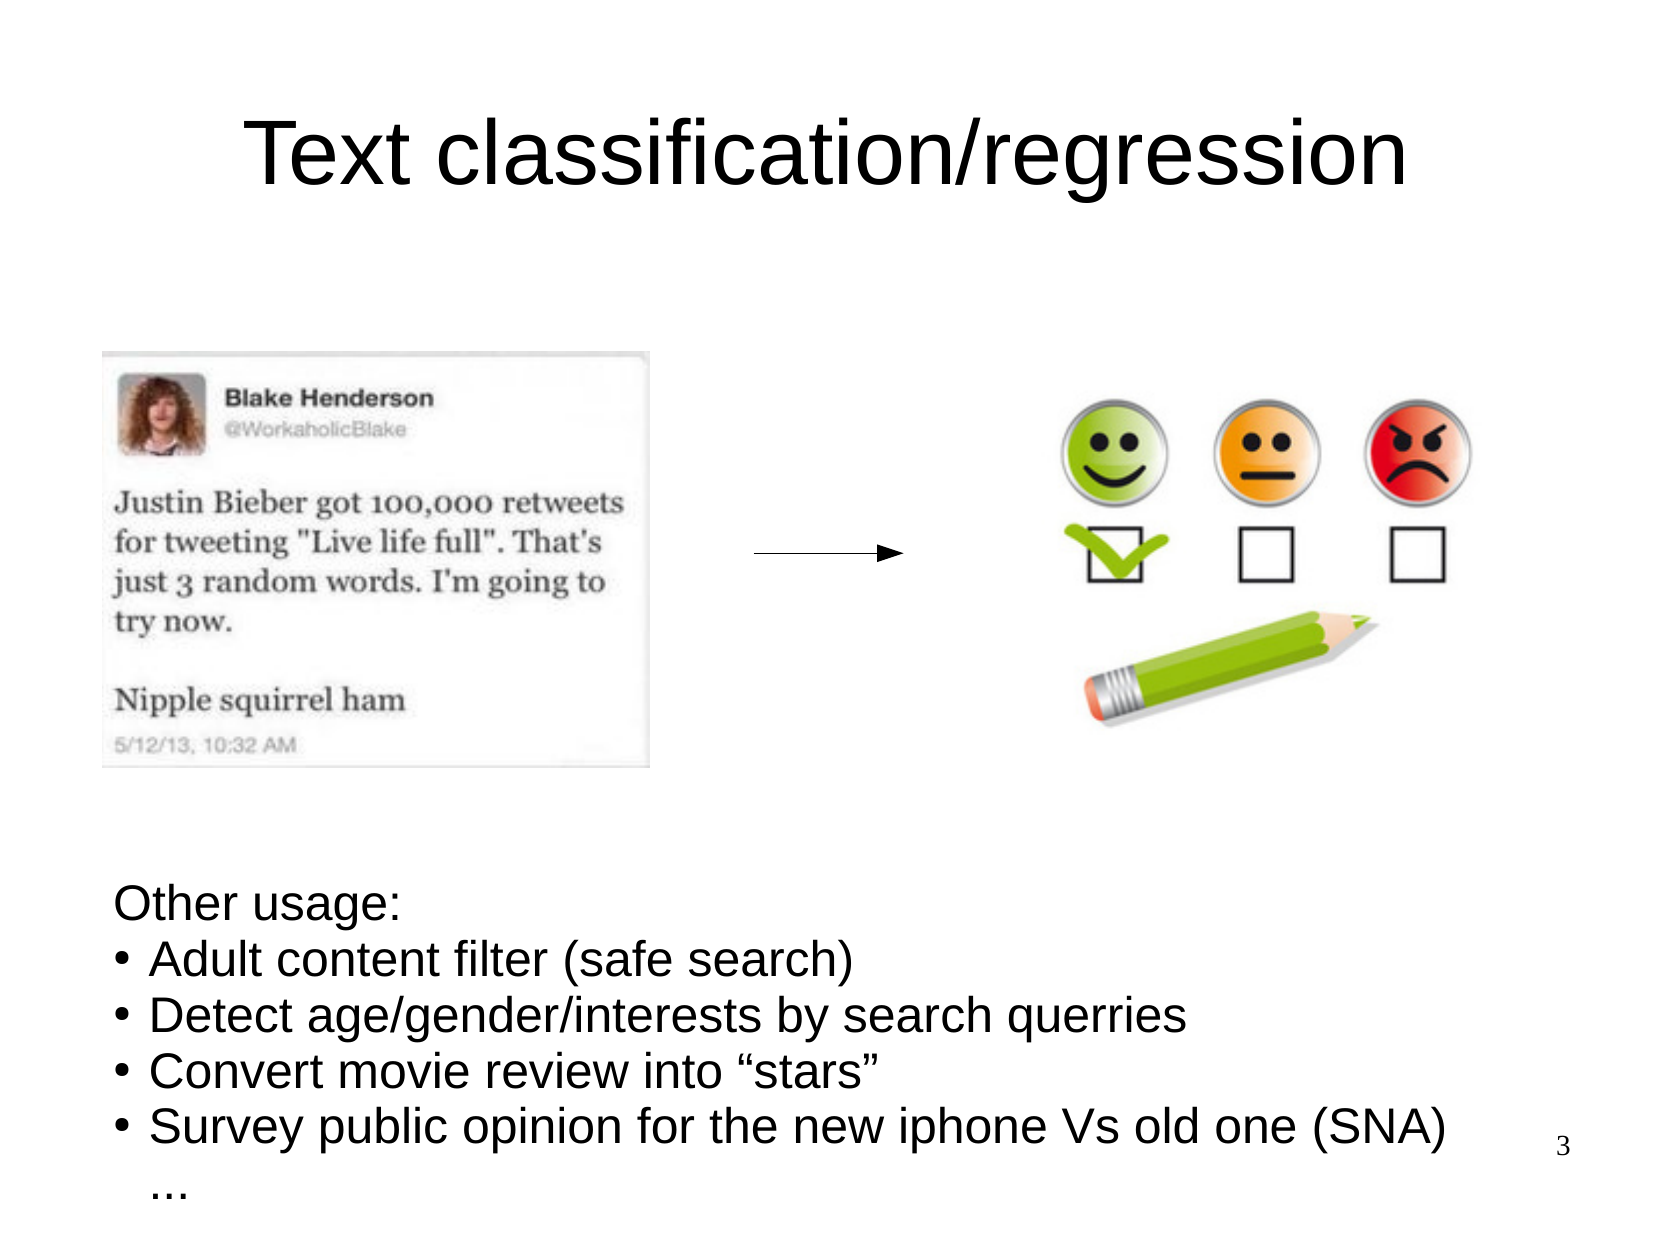

# Text classification/regression
Other usage:
Adult content filter (safe search)
Detect age/gender/interests by search querries
Convert movie review into “stars”
Survey public opinion for the new iphone Vs old one (SNA)
...
3